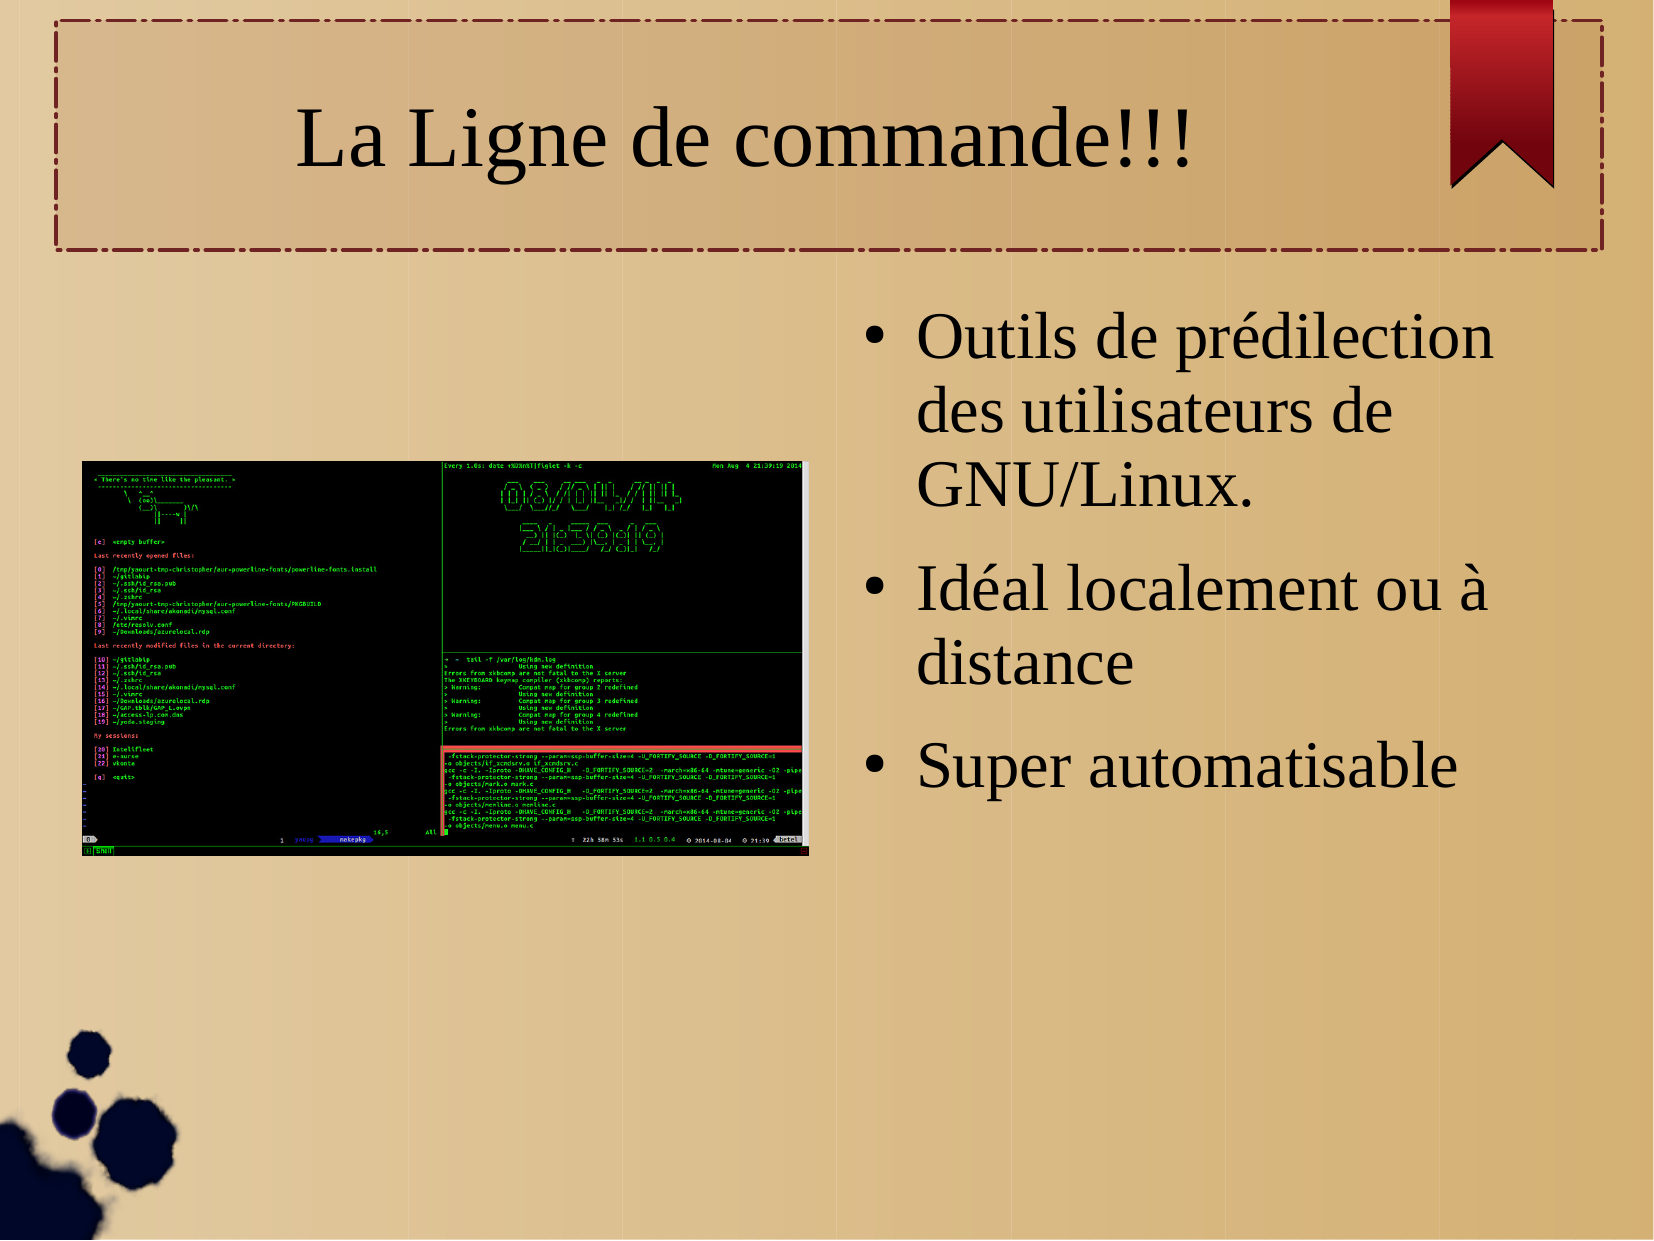

# La Ligne de commande!!!
Outils de prédilection des utilisateurs de GNU/Linux.
Idéal localement ou à distance
Super automatisable